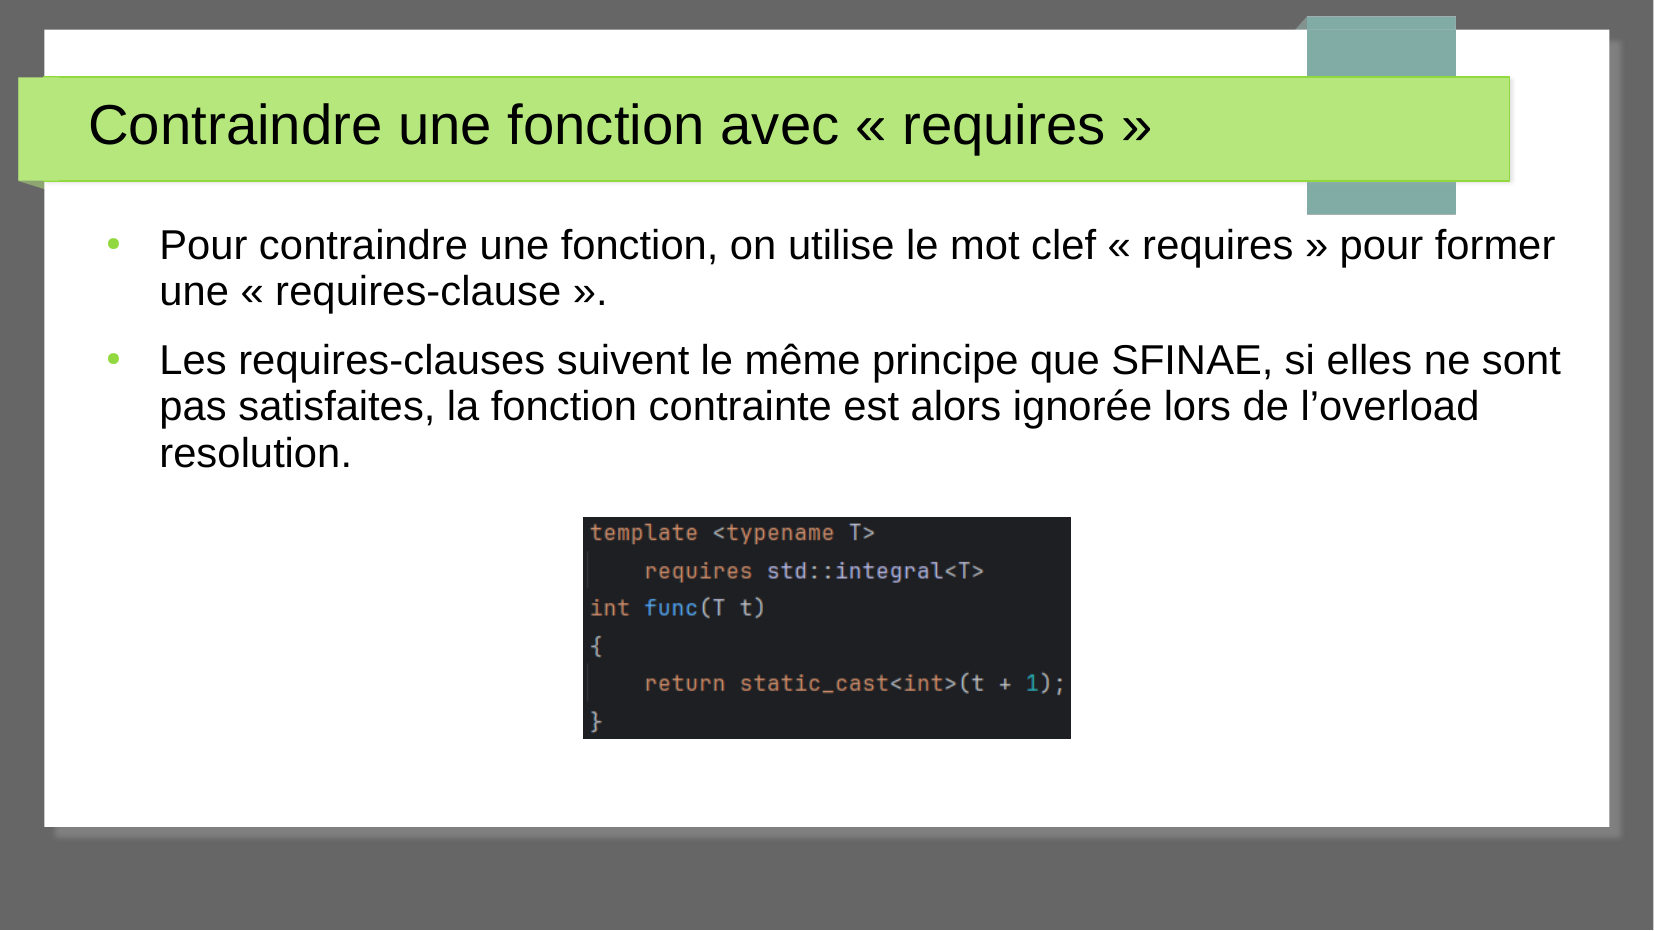

# Contraindre une fonction avec « requires »
Pour contraindre une fonction, on utilise le mot clef « requires » pour former une « requires-clause ».
Les requires-clauses suivent le même principe que SFINAE, si elles ne sont pas satisfaites, la fonction contrainte est alors ignorée lors de l’overload resolution.